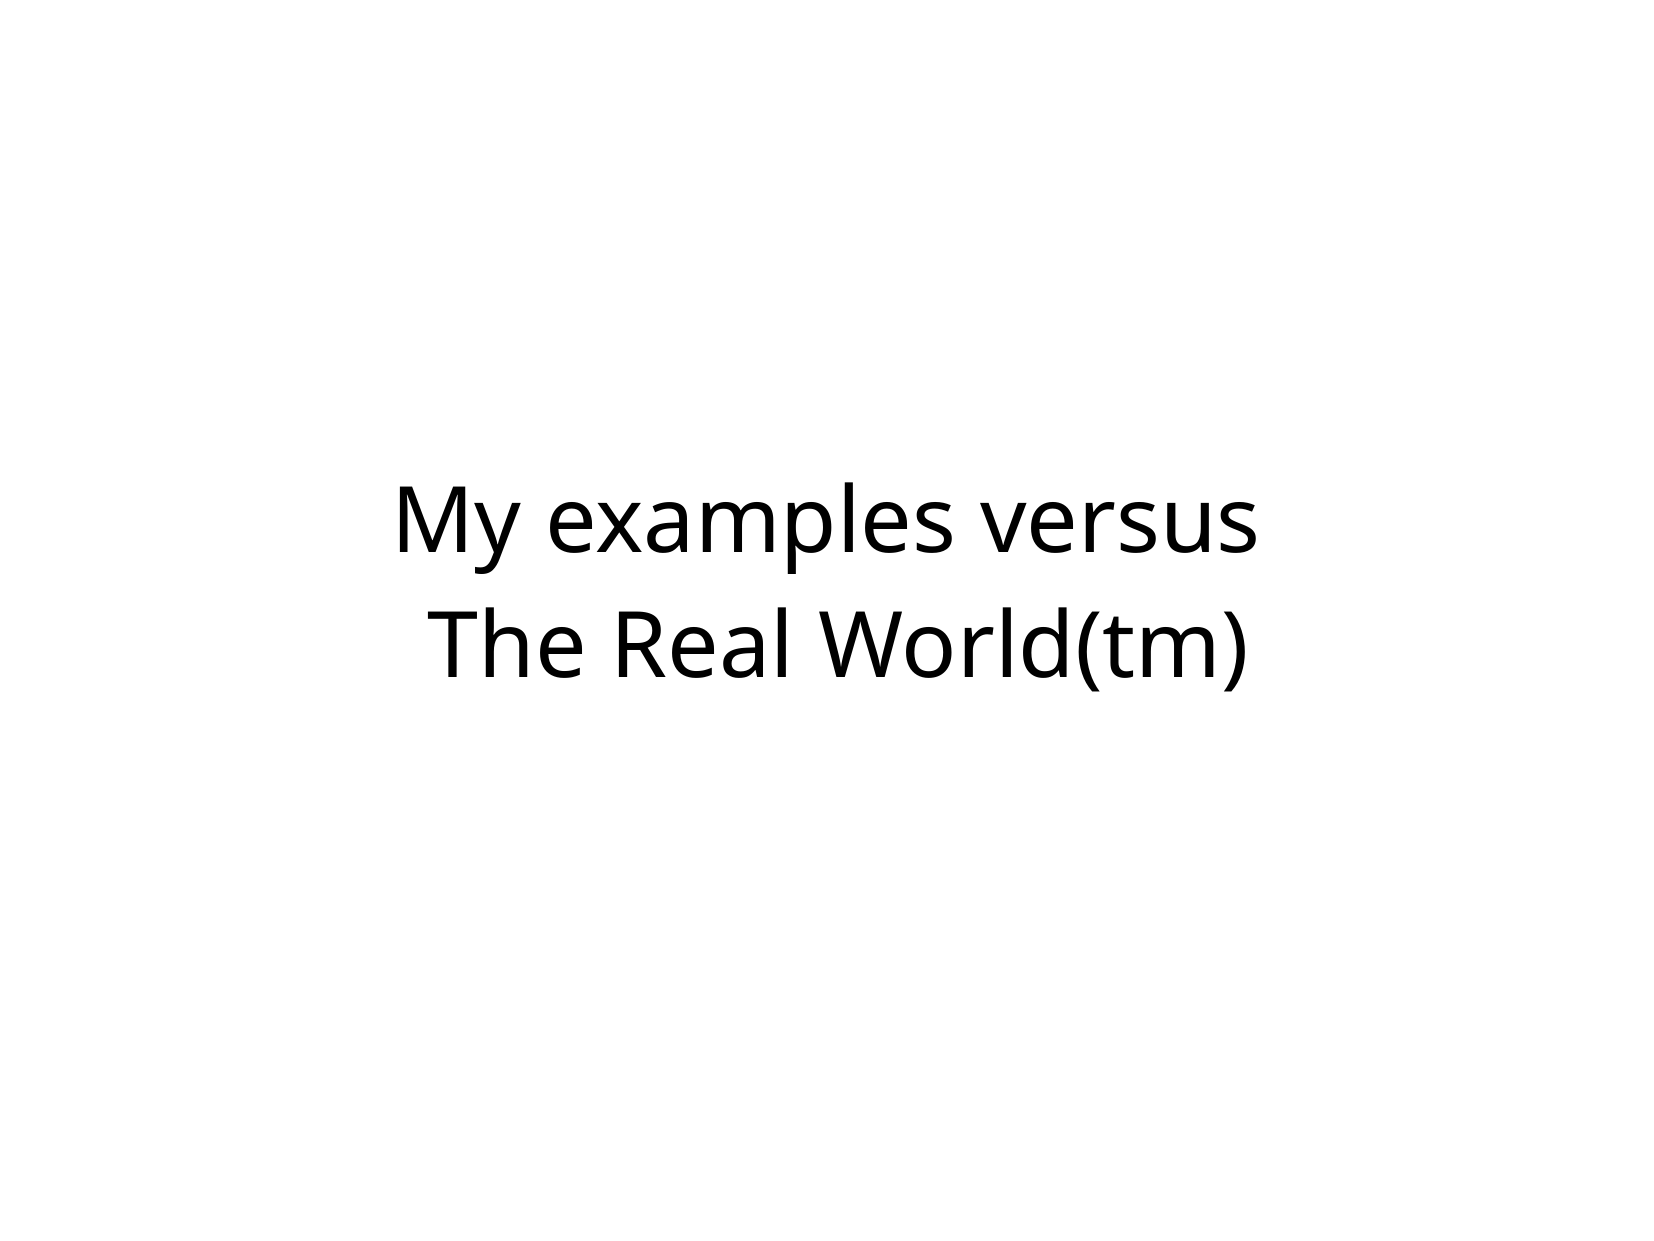

# My examples versus
 The Real World(tm)